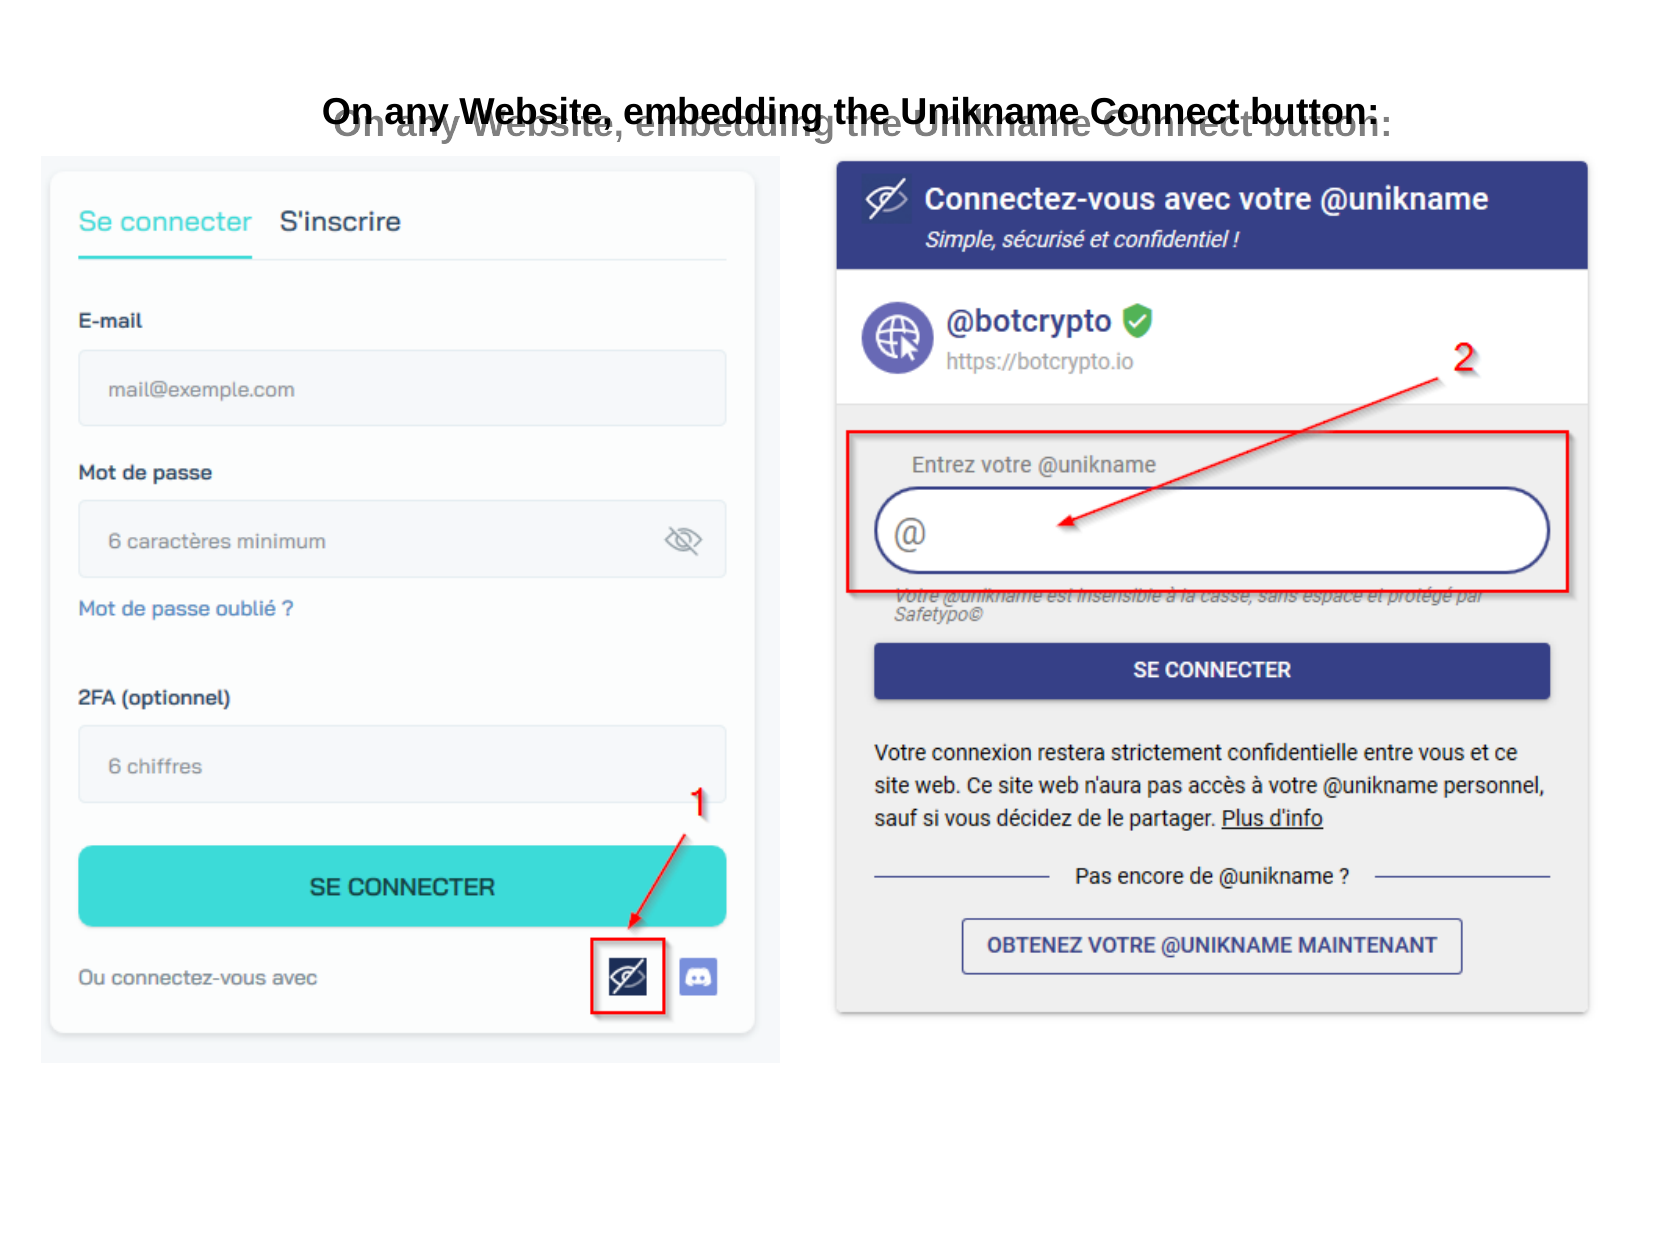

On any Website, embedding the Unikname Connect button: